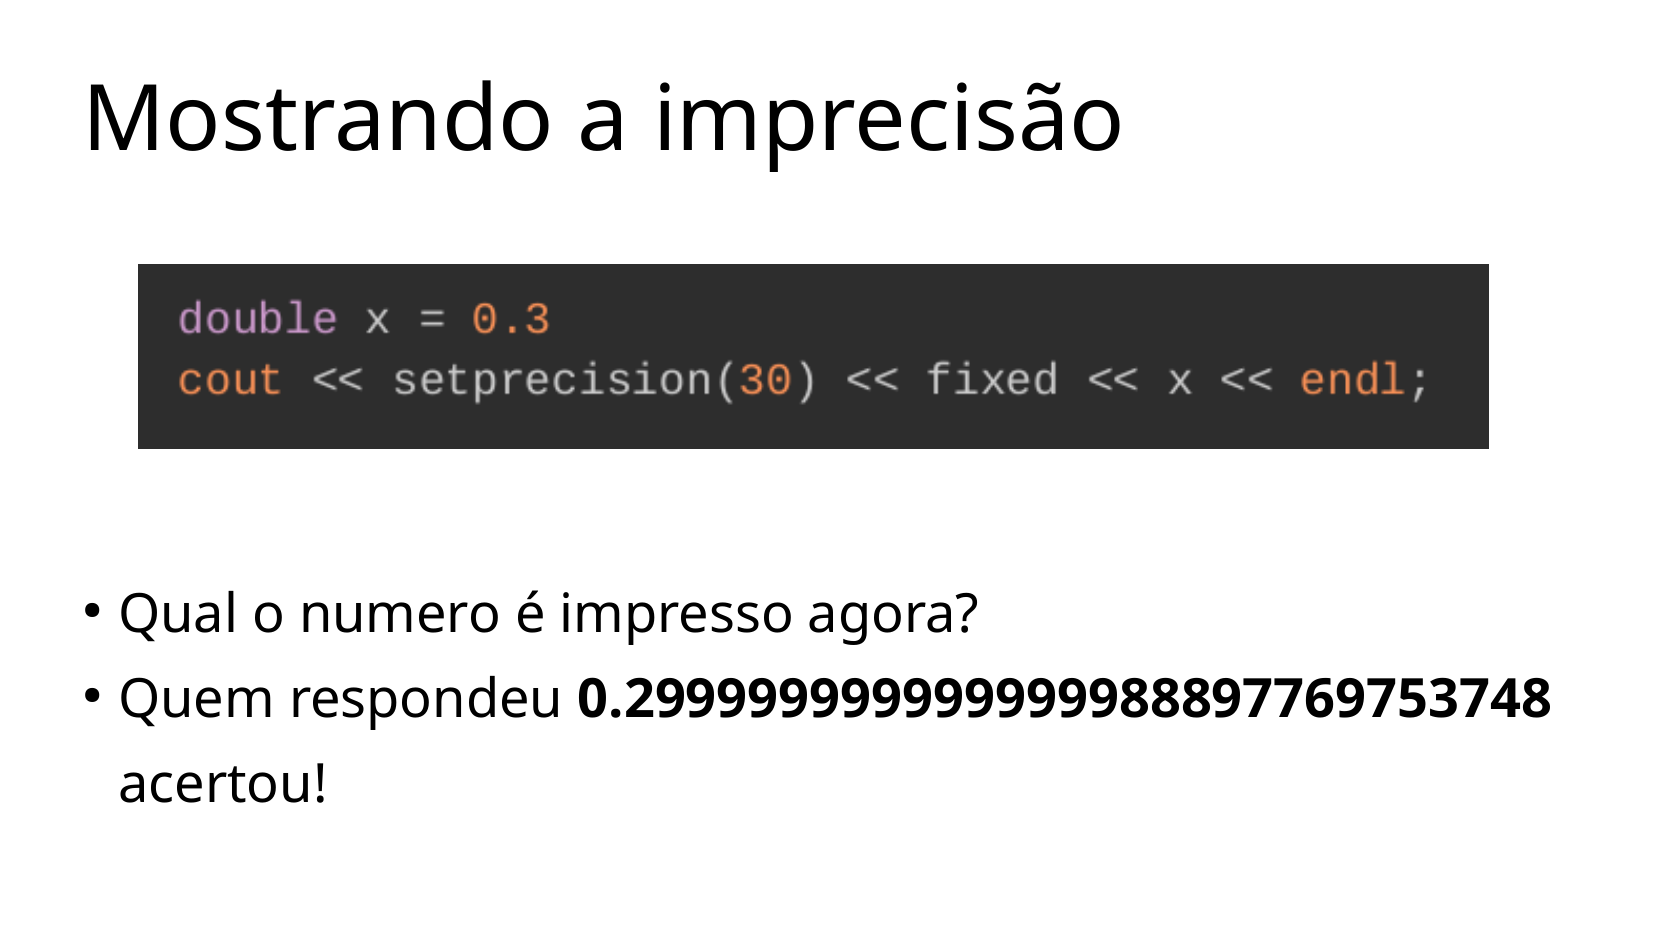

# Mostrando a imprecisão
Qual o numero é impresso agora?
Quem respondeu 0.299999999999999988897769753748 acertou!